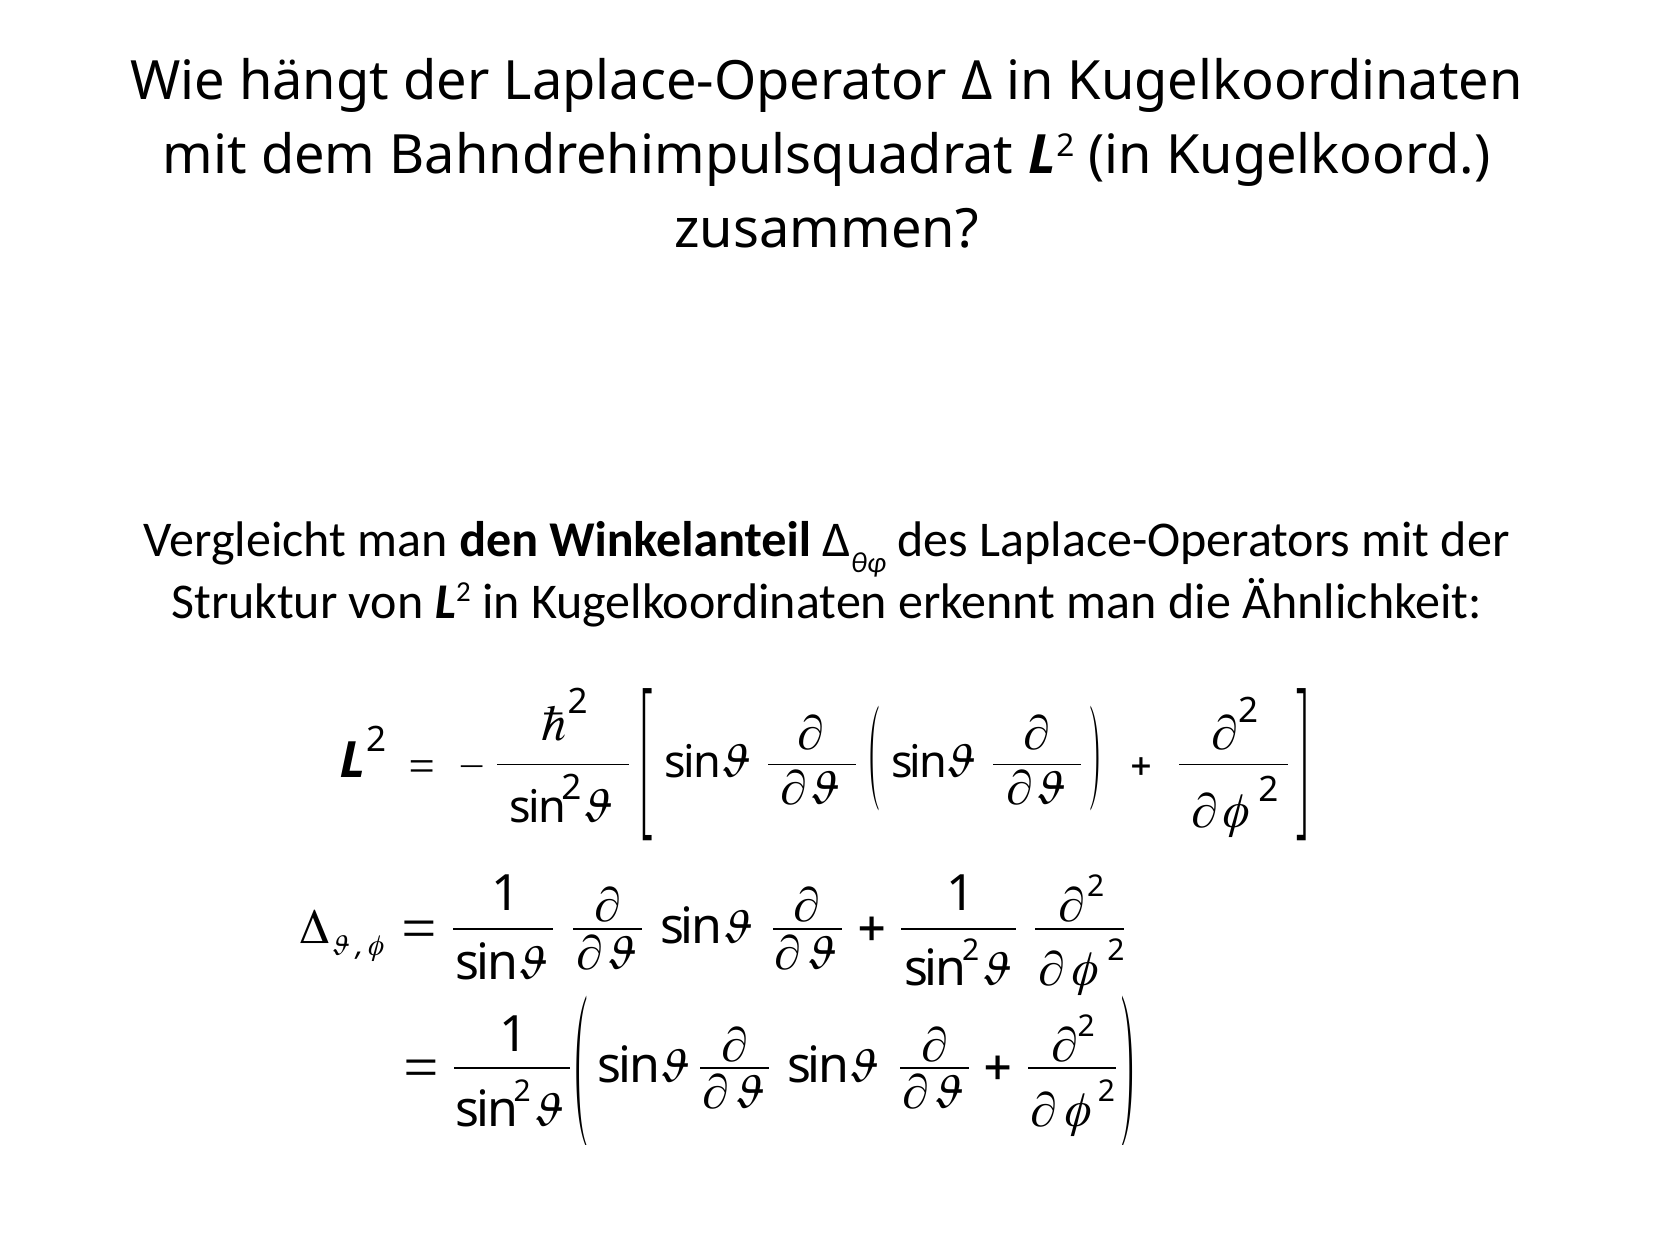

# Wie hängt der Laplace-Operator Δ in Kugelkoordinaten mit dem Bahndrehimpulsquadrat L2 (in Kugelkoord.) zusammen?
Vergleicht man den Winkelanteil Δθφ des Laplace-Operators mit der Struktur von L2 in Kugelkoordinaten erkennt man die Ähnlichkeit: